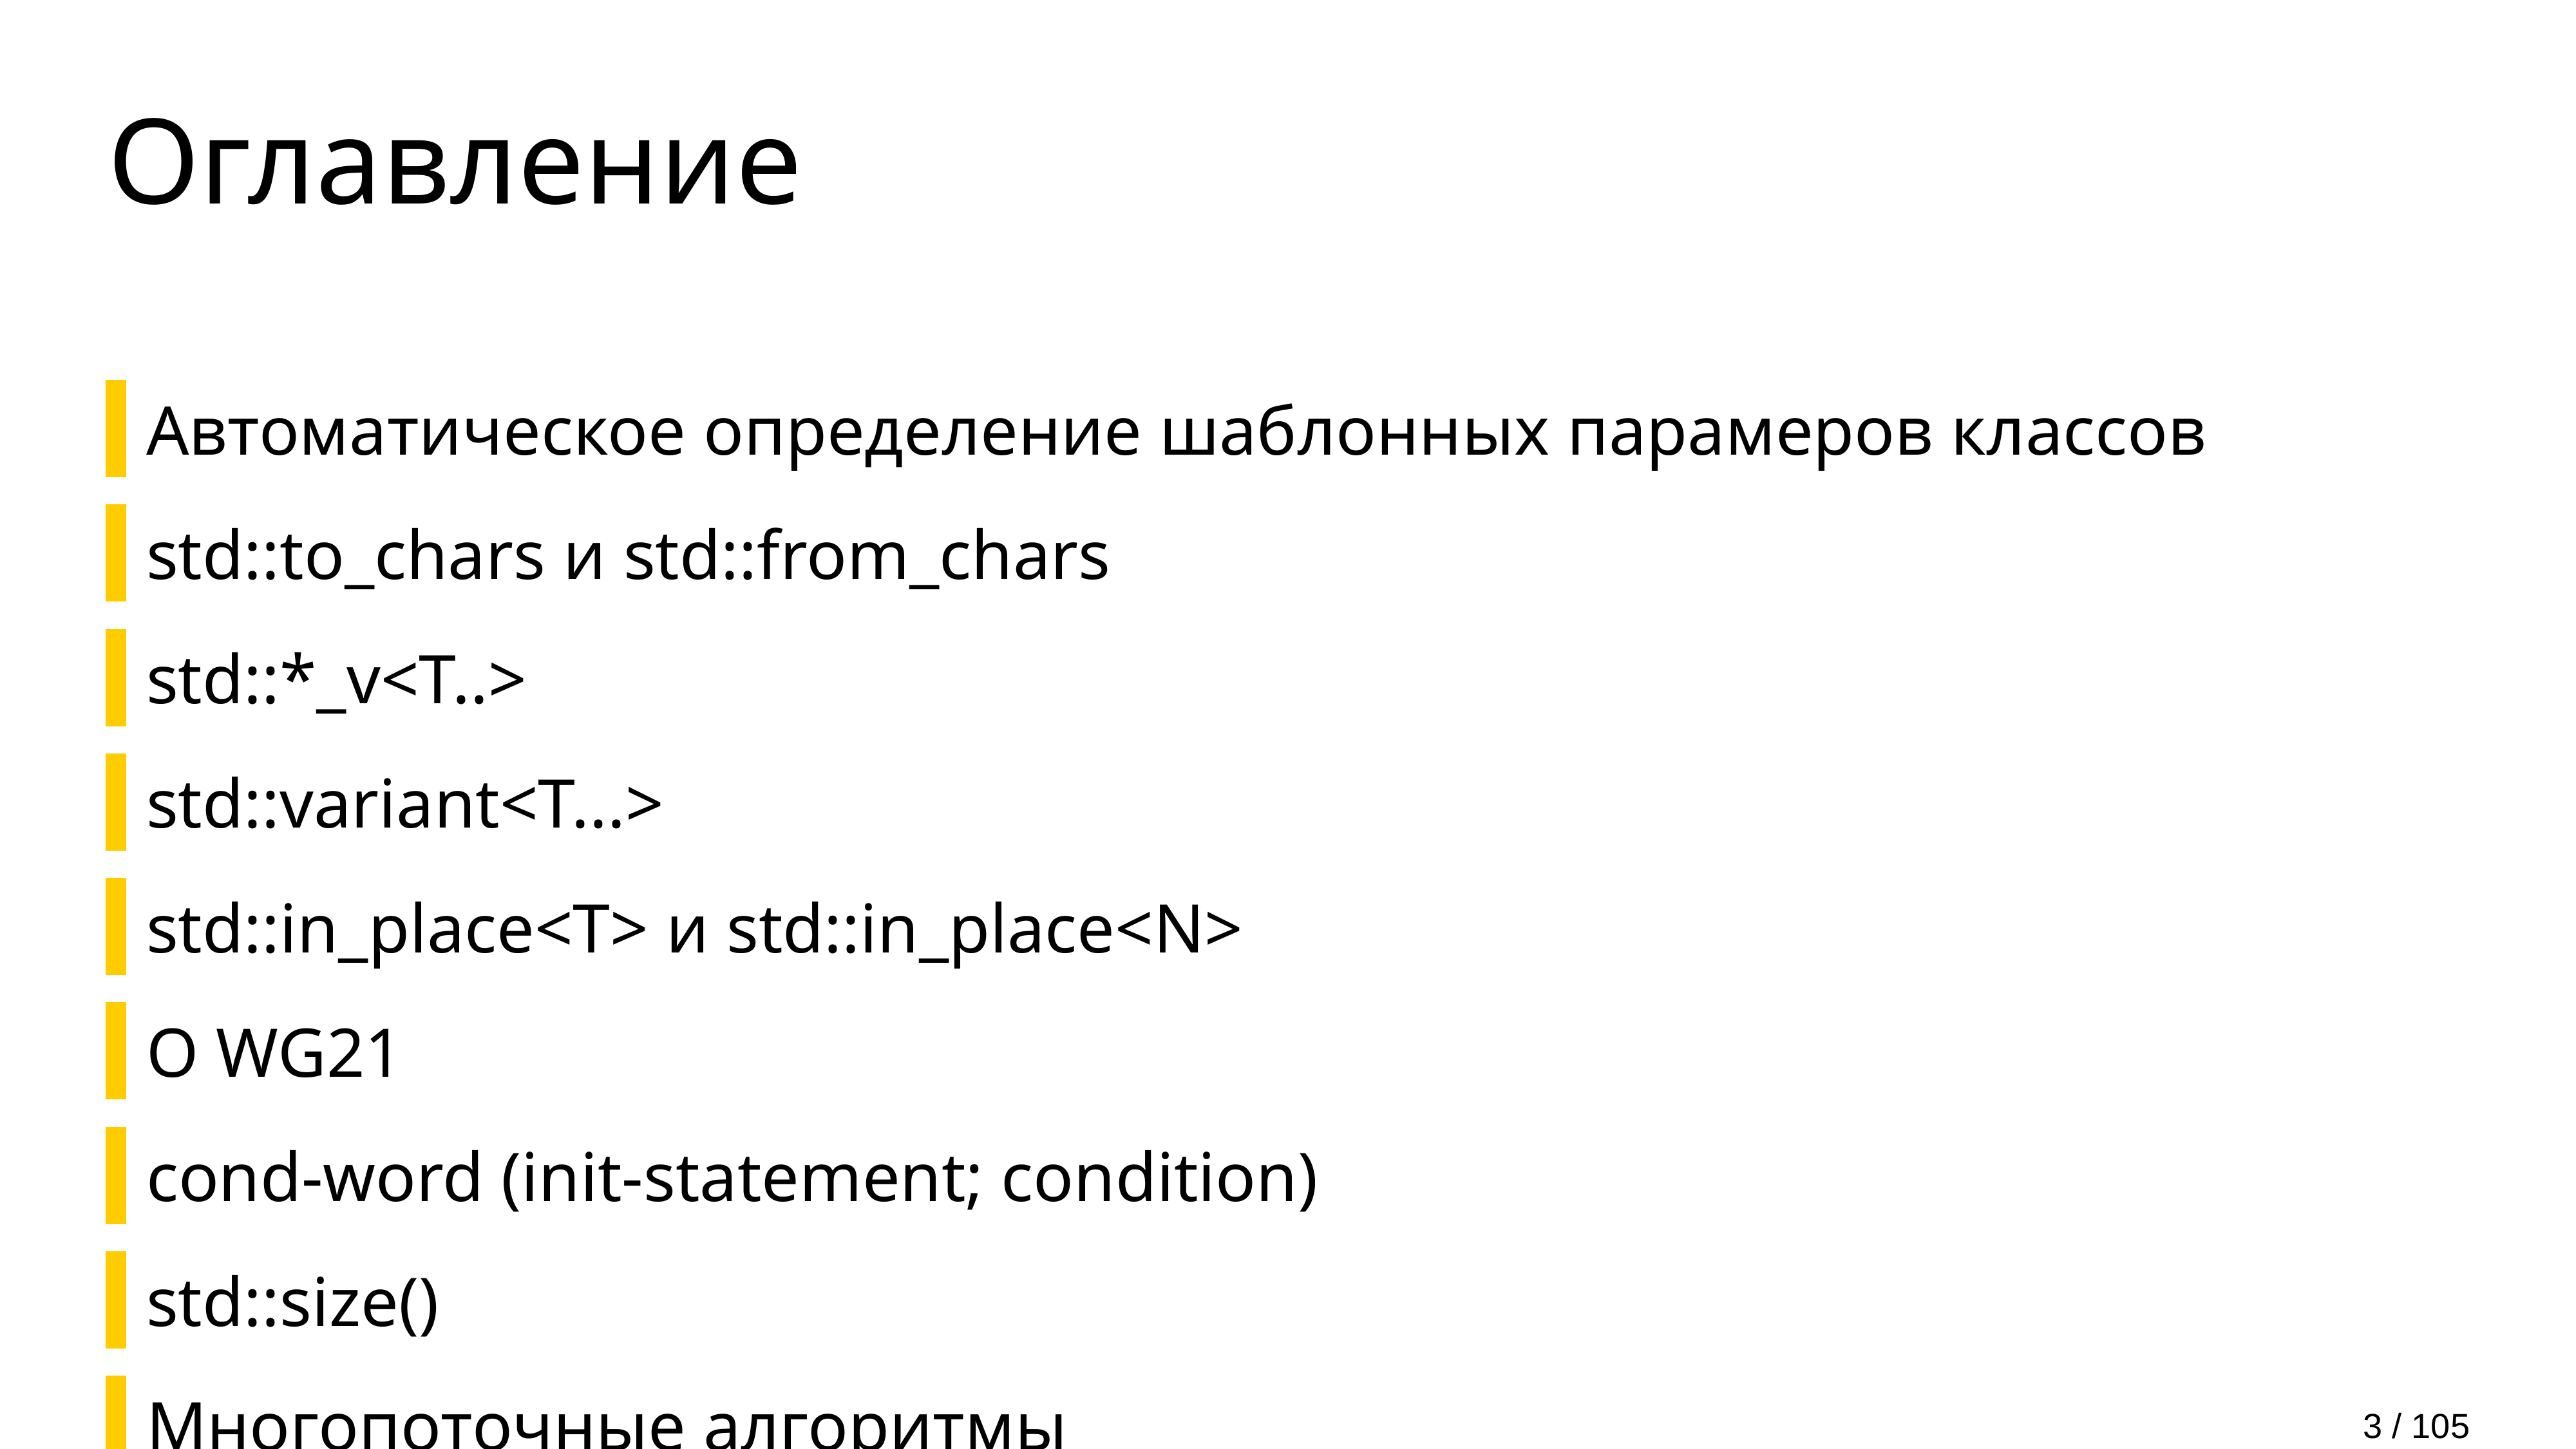

# Оглавление
 Автоматическое определение шаблонных парамеров классов
 std::to_chars и std::from_chars
 std::*_v<T..>
 std::variant<T...>
 std::in_place<T> и std::in_place<N>
 О WG21
 cond-word (init-statement; condition)
 std::size()
 Многопоточные алгоритмы
 “Структурное связывание”